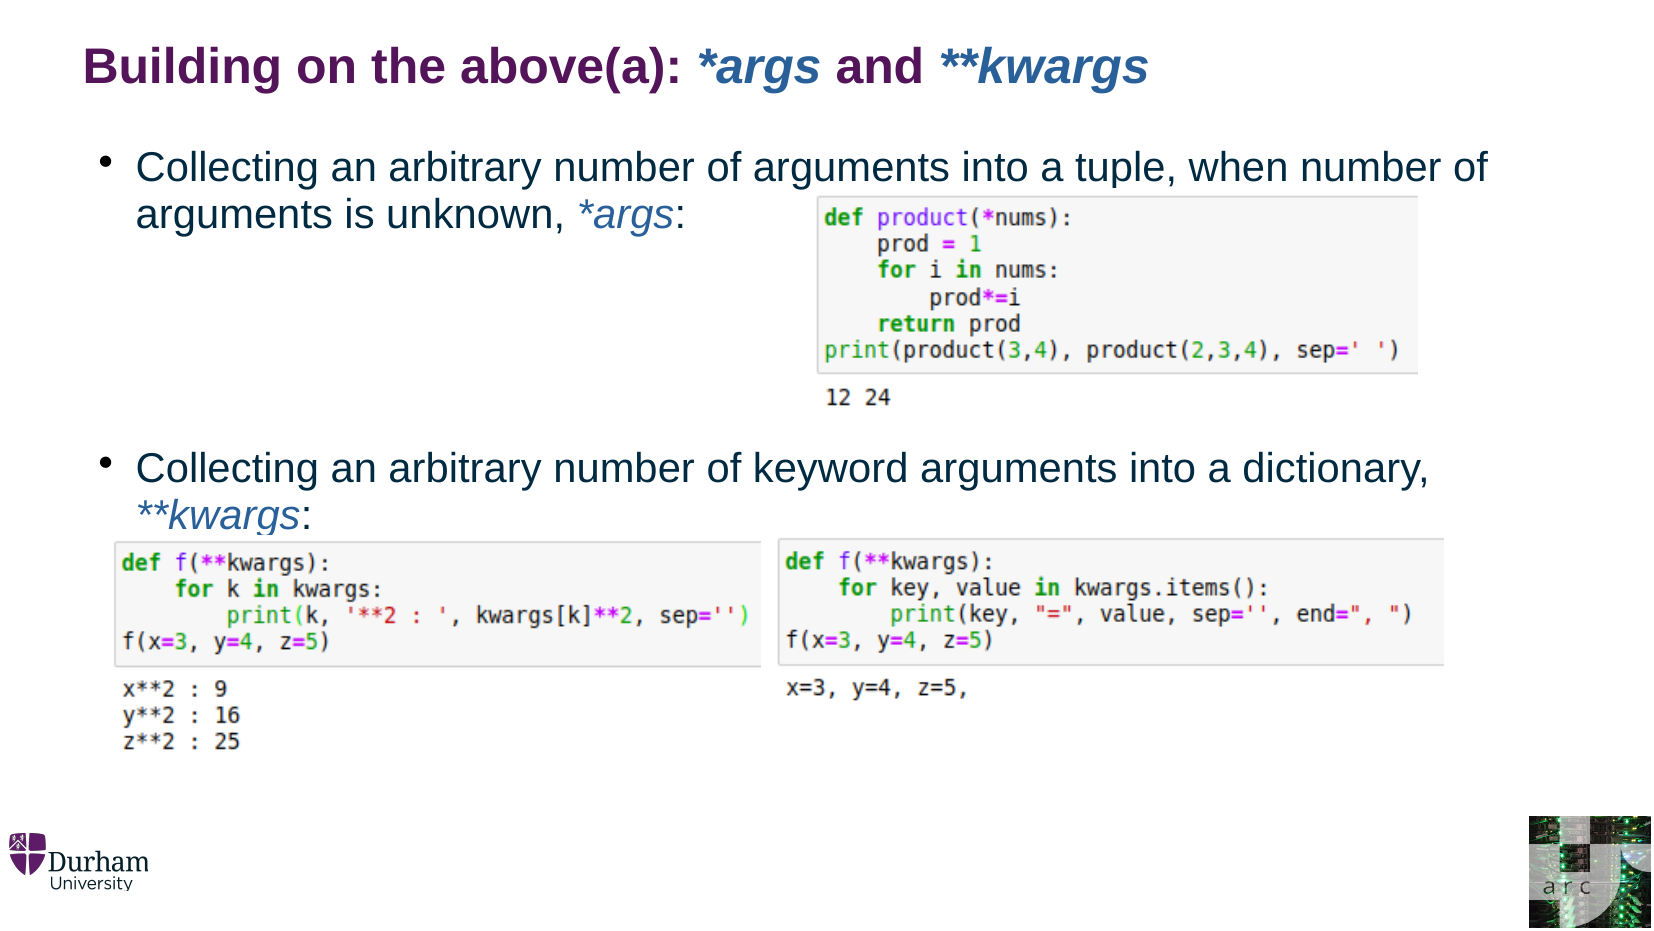

# Building on the above(a): *args and **kwargs
Collecting an arbitrary number of arguments into a tuple, when number of arguments is unknown, *args:
Collecting an arbitrary number of keyword arguments into a dictionary, **kwargs: